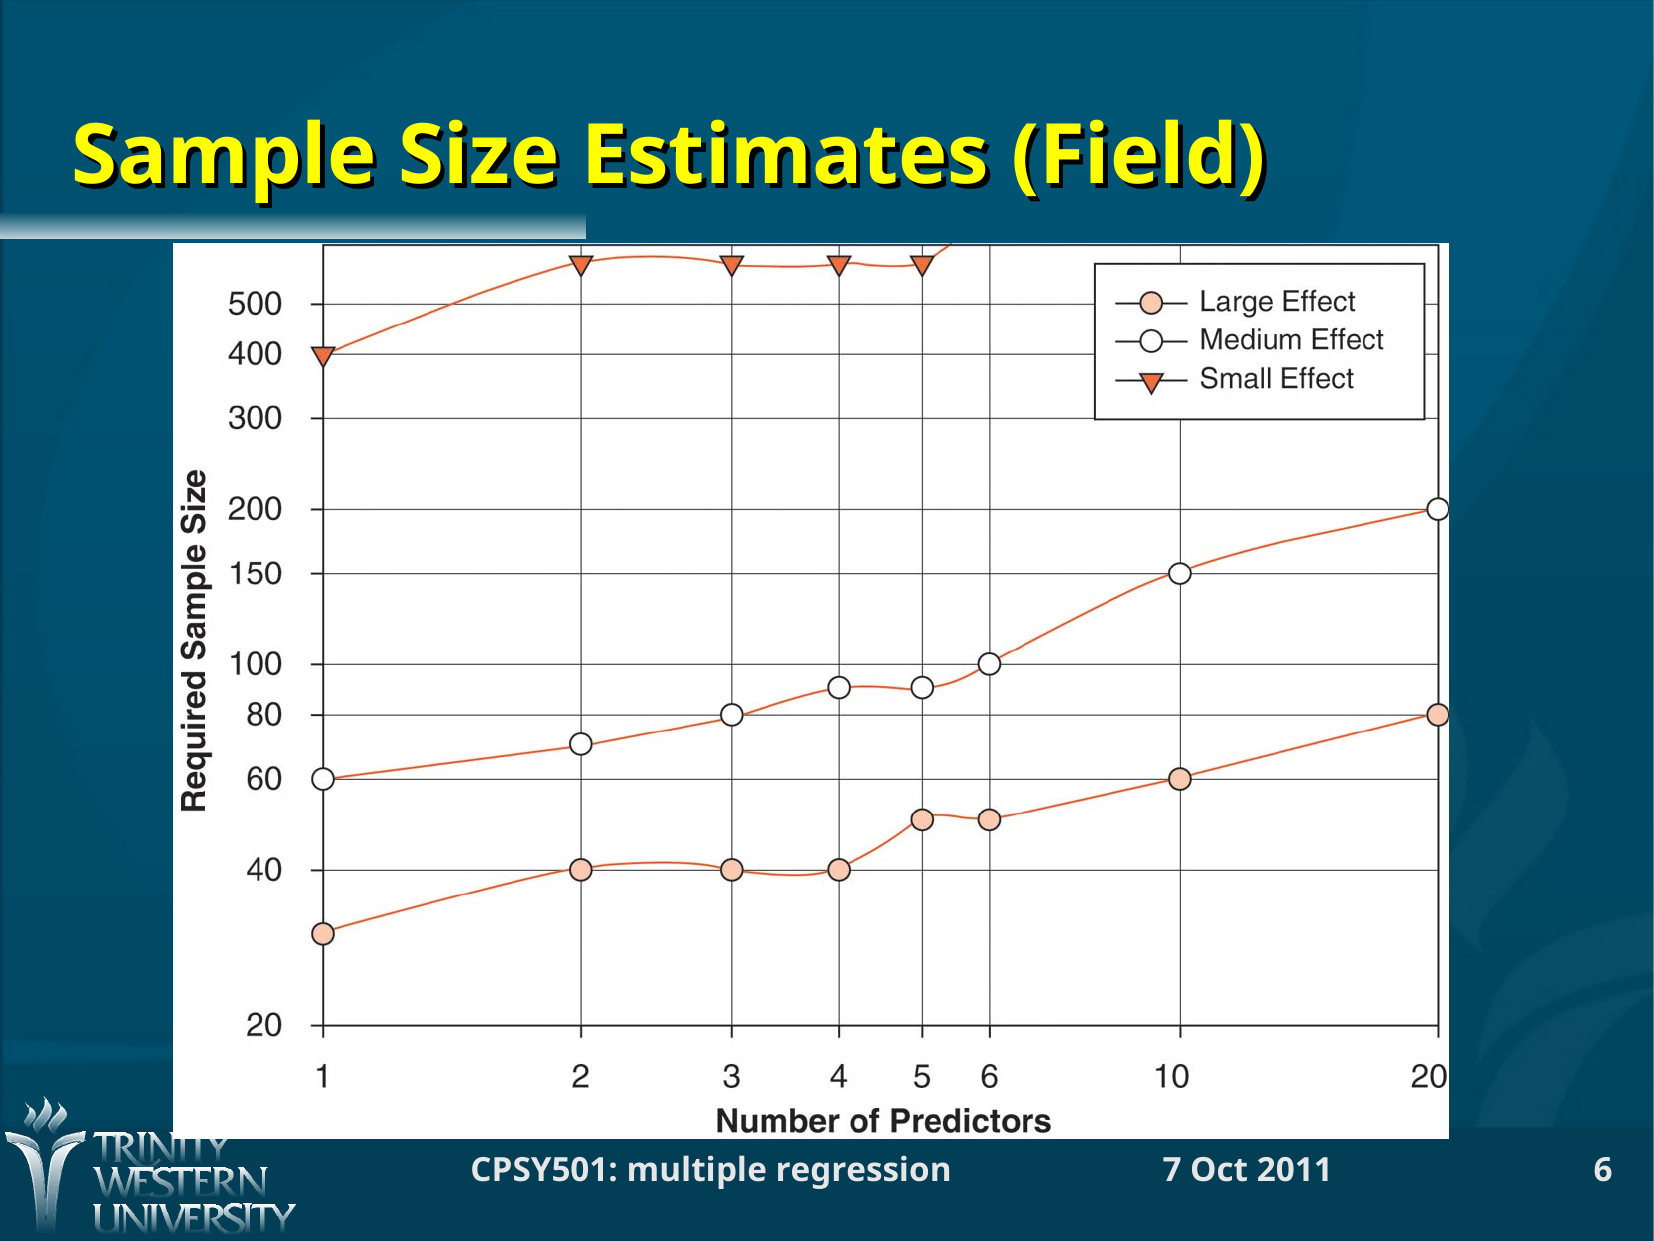

# Sample Size Estimates (Field)
CPSY501: multiple regression
7 Oct 2011
6